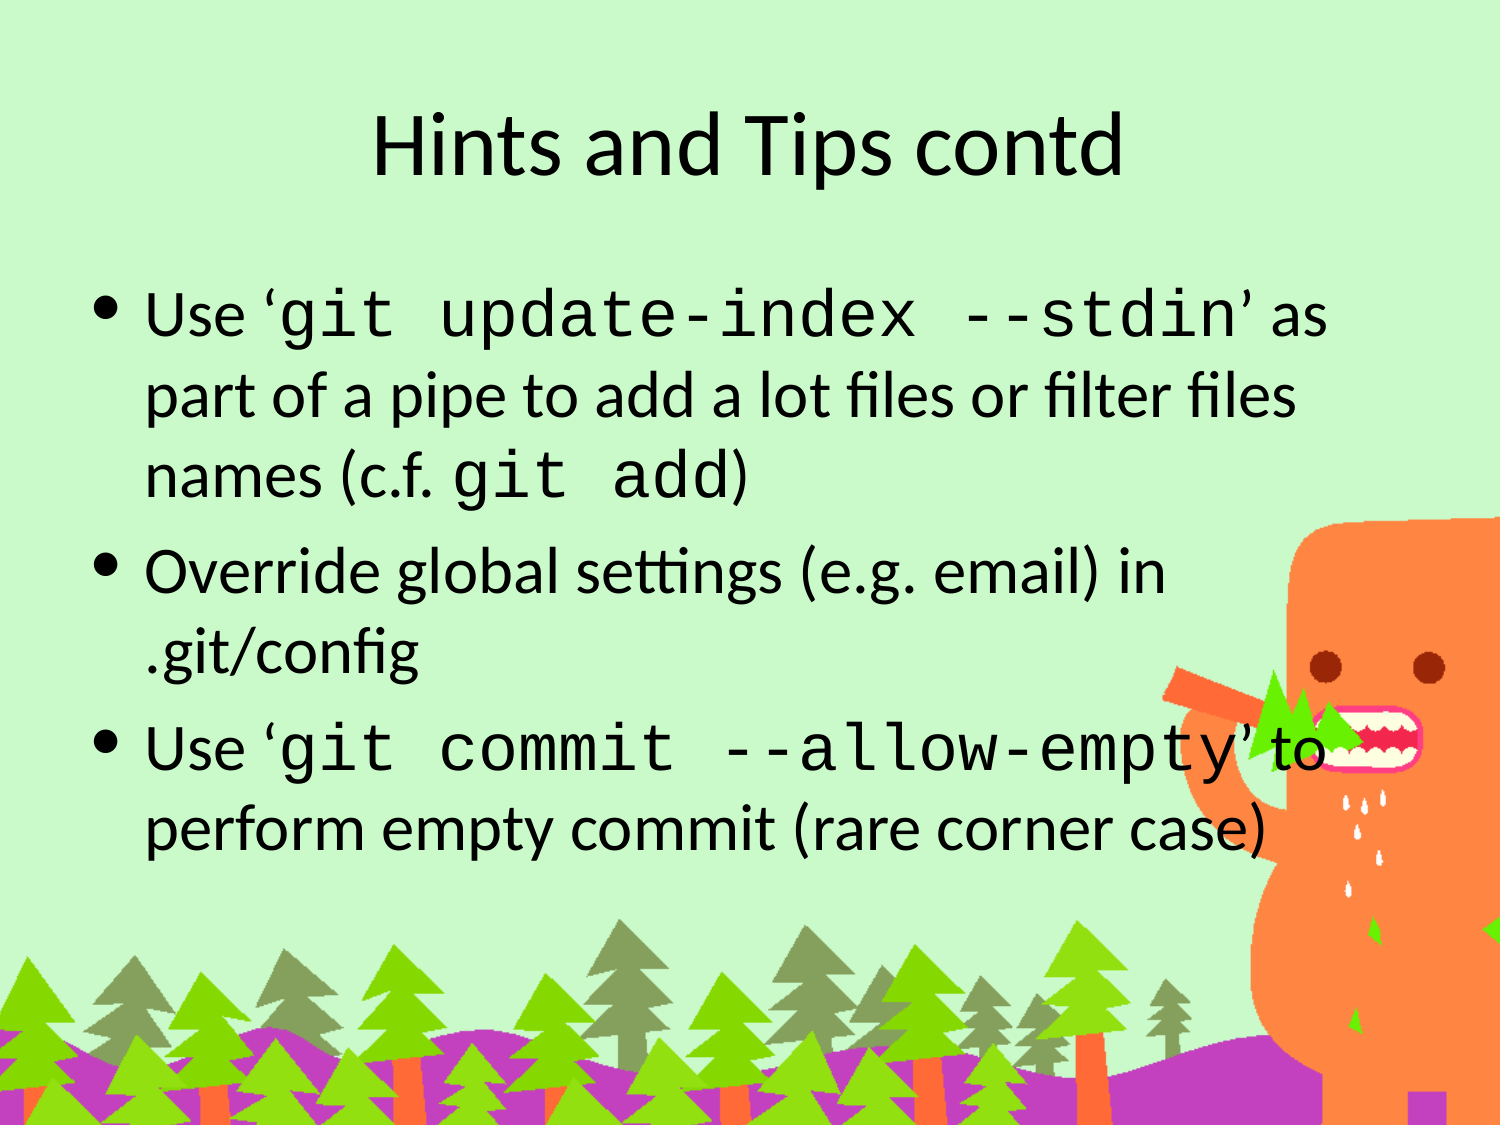

# Hints and Tips contd
Use ‘git update-index --stdin’ as part of a pipe to add a lot files or filter files names (c.f. git add)
Override global settings (e.g. email) in .git/config
Use ‘git commit --allow-empty’ to perform empty commit (rare corner case)